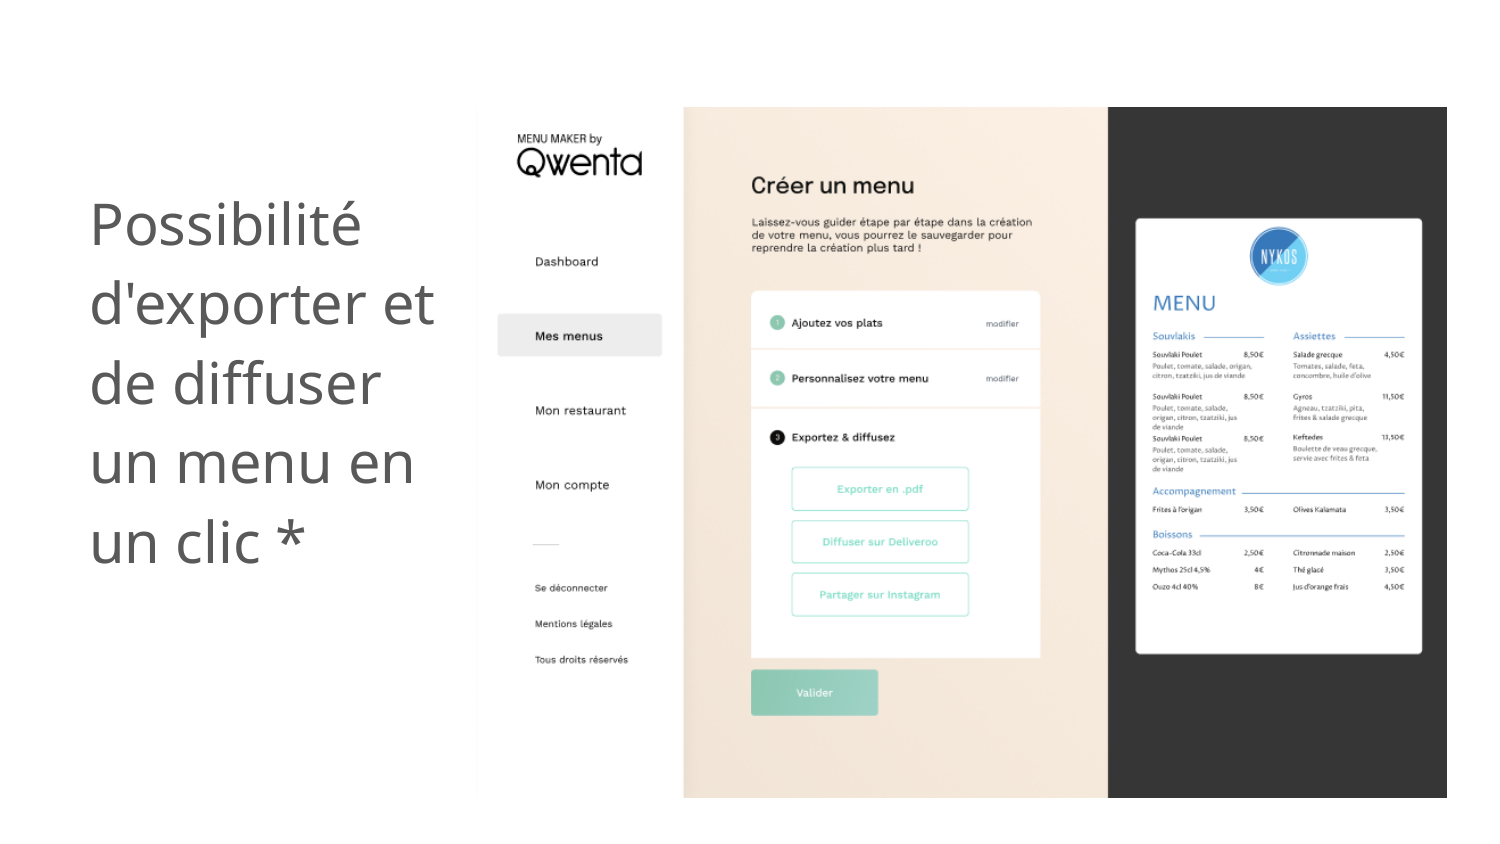

# Possibilité d'exporter et de diffuser un menu en un clic *